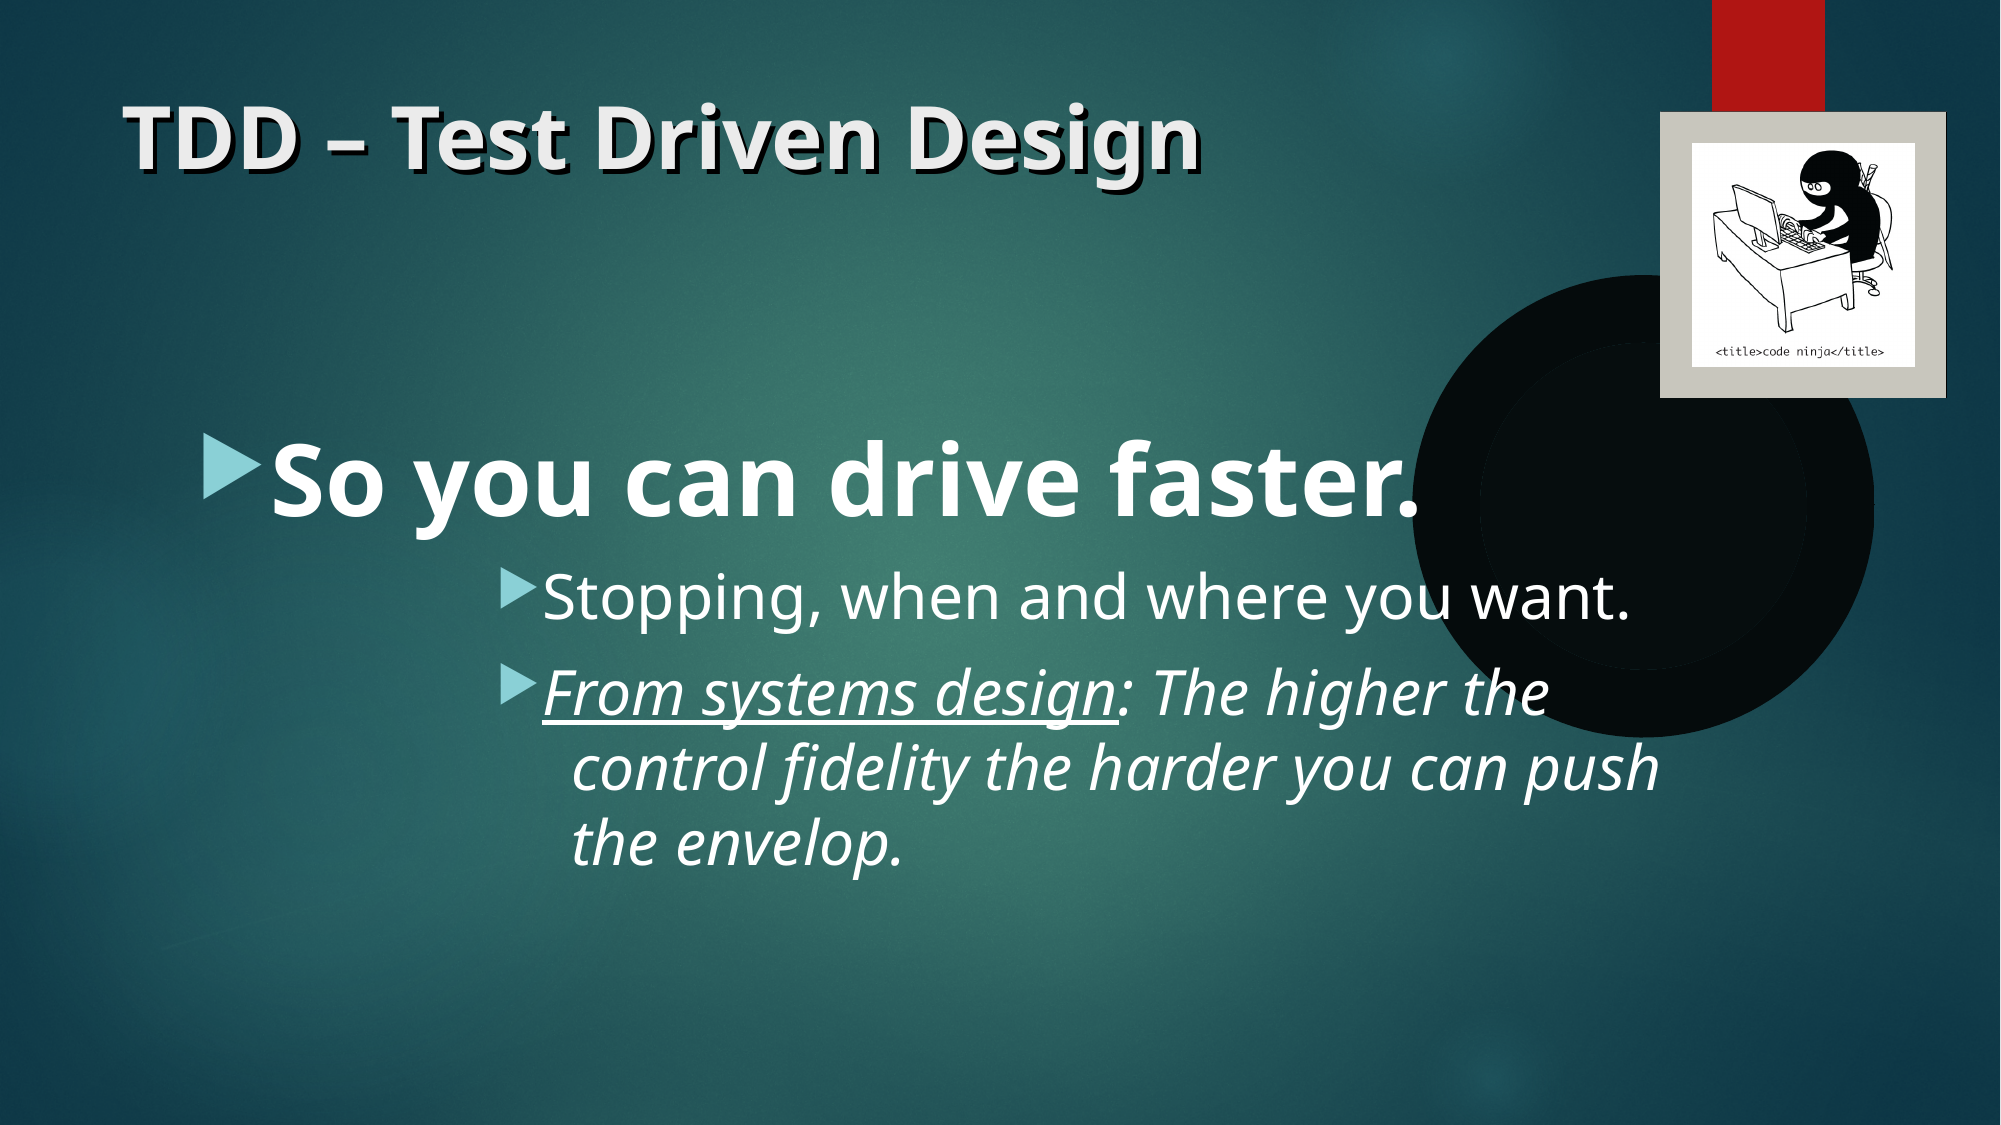

# TDD – Test Driven Design
So you can drive faster.
Stopping, when and where you want.
From systems design: The higher the control fidelity the harder you can push the envelop.